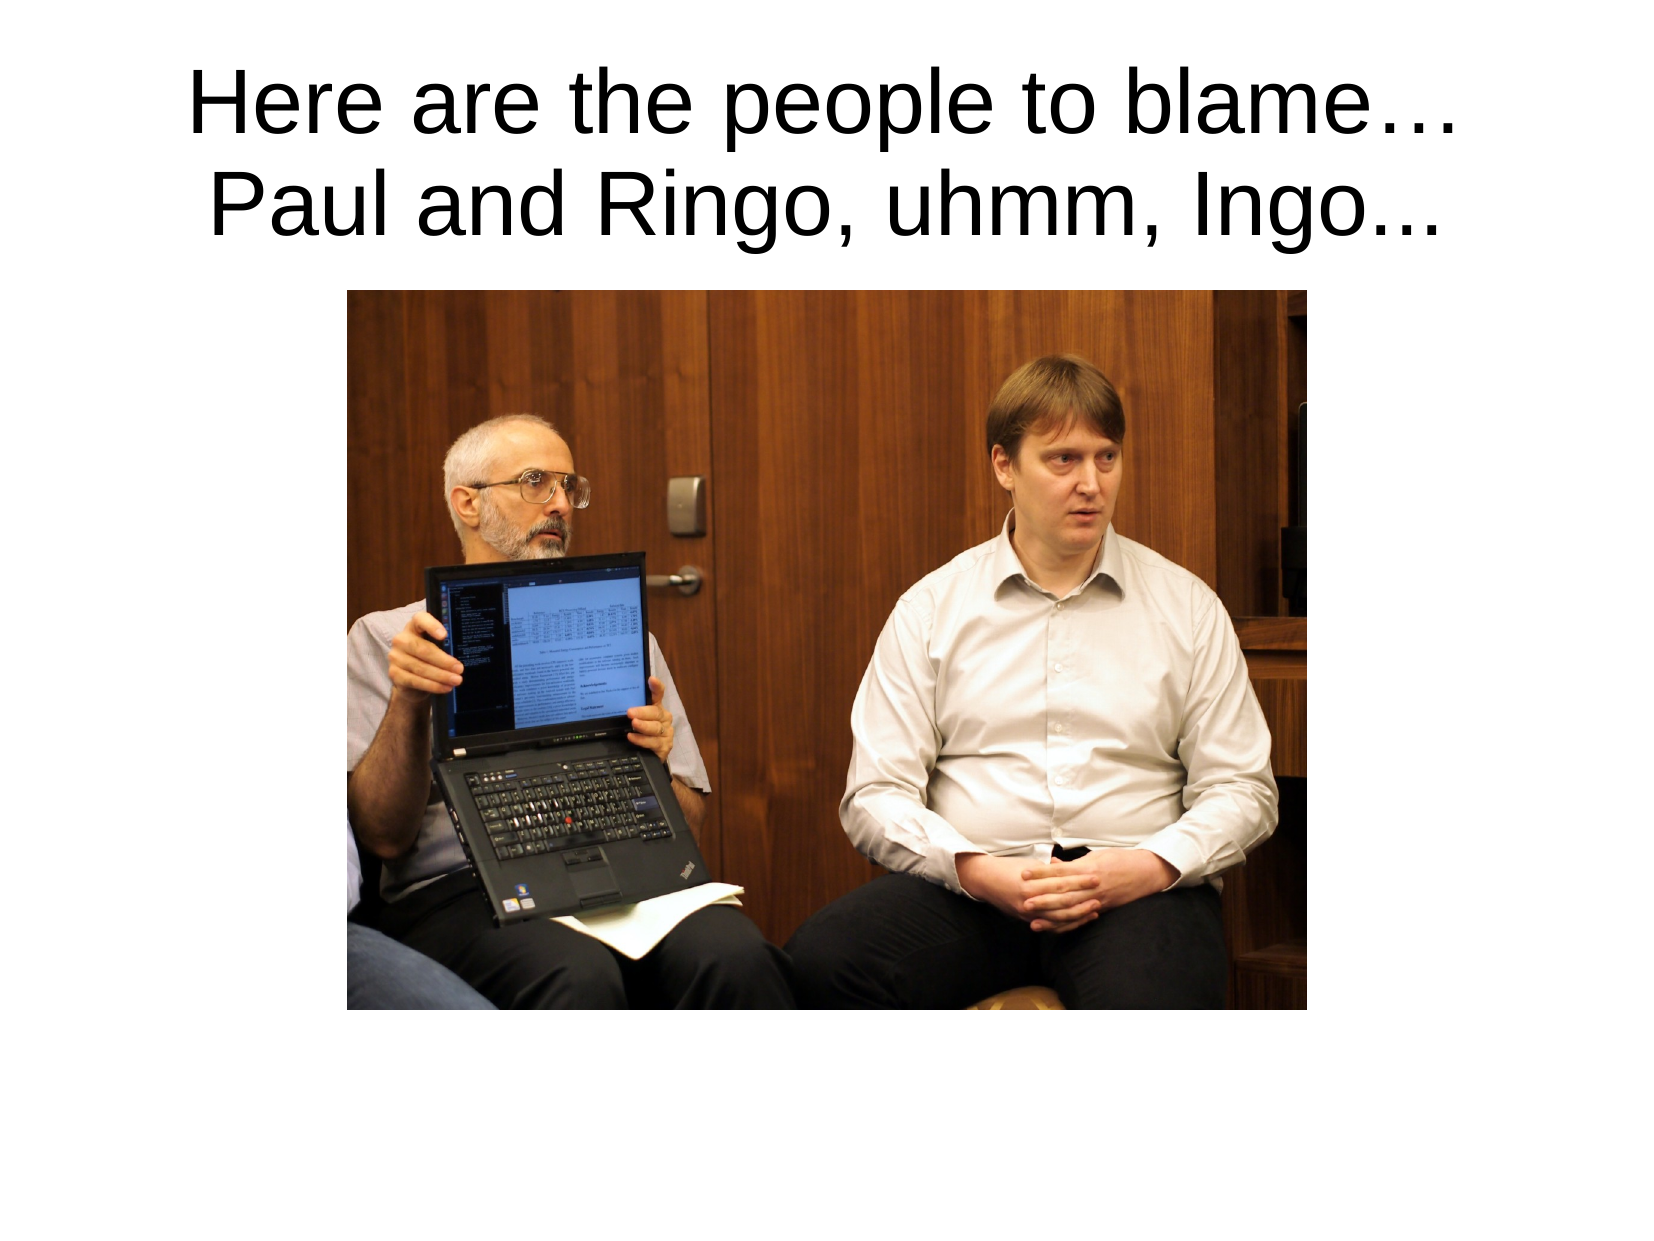

# Here are the people to blame… Paul and Ringo, uhmm, Ingo...